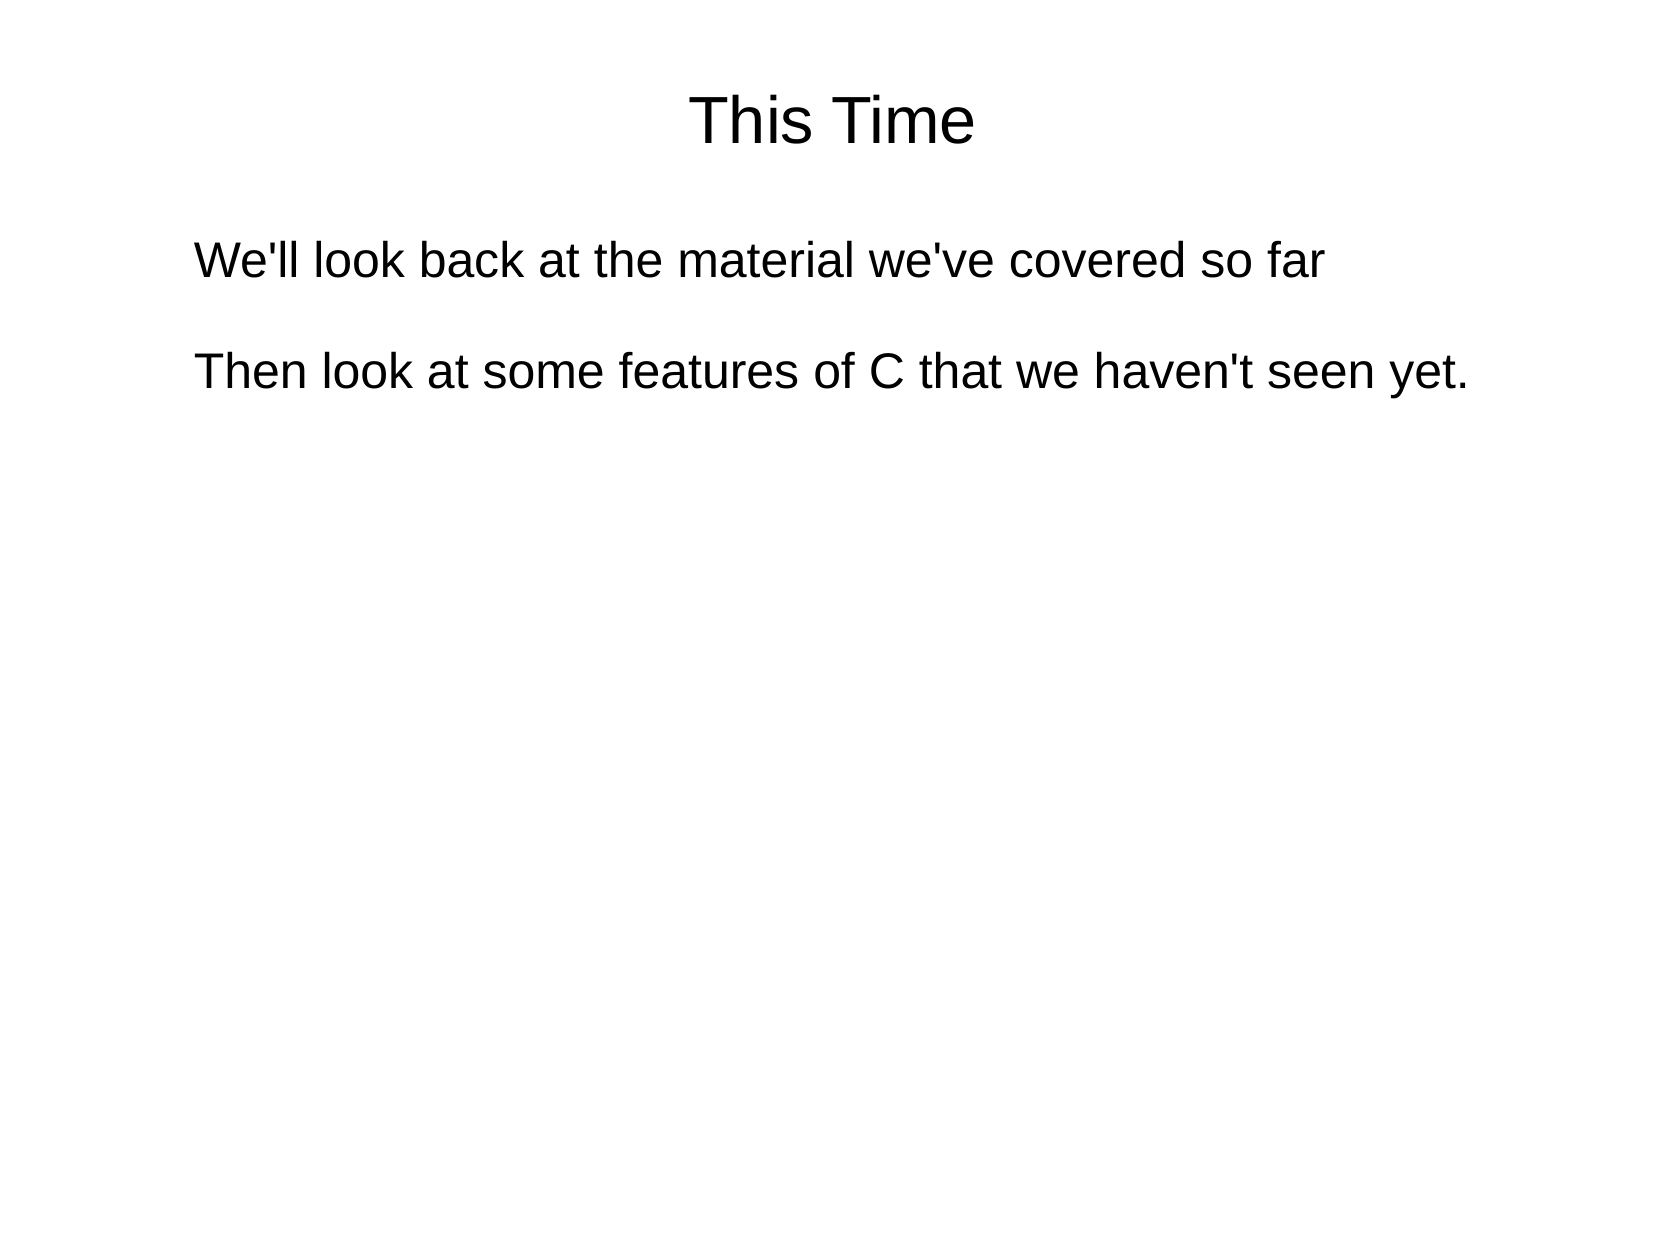

# This Time
We'll look back at the material we've covered so far
Then look at some features of C that we haven't seen yet.